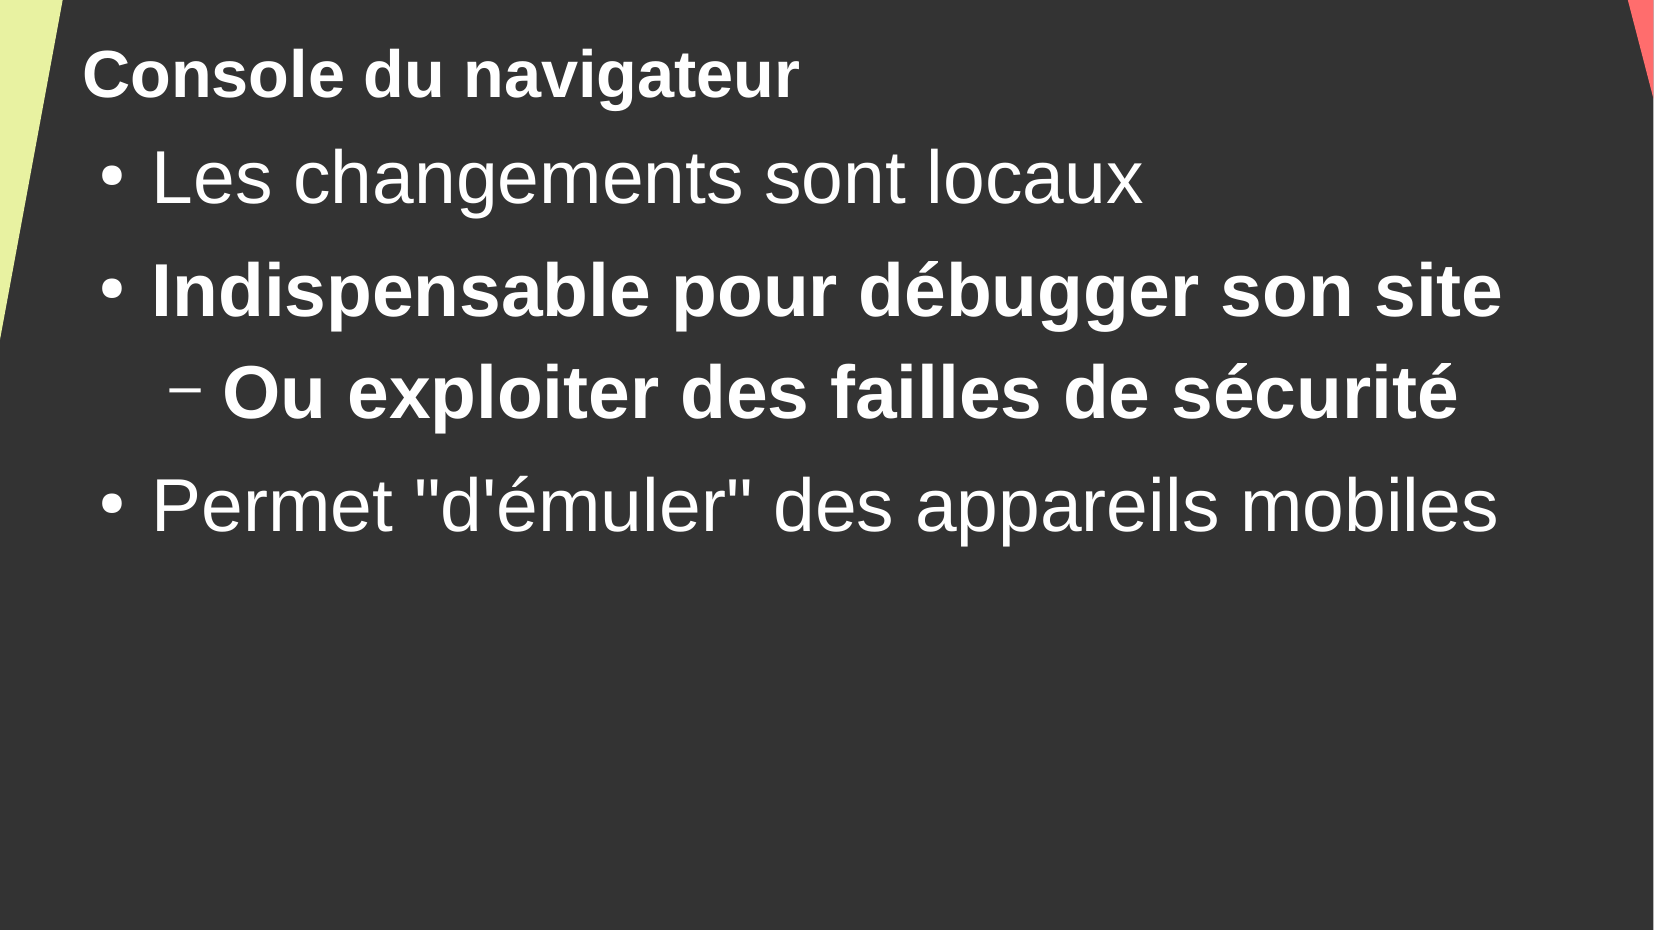

# Console du navigateur
Les changements sont locaux
Indispensable pour débugger son site
Ou exploiter des failles de sécurité
Permet "d'émuler" des appareils mobiles